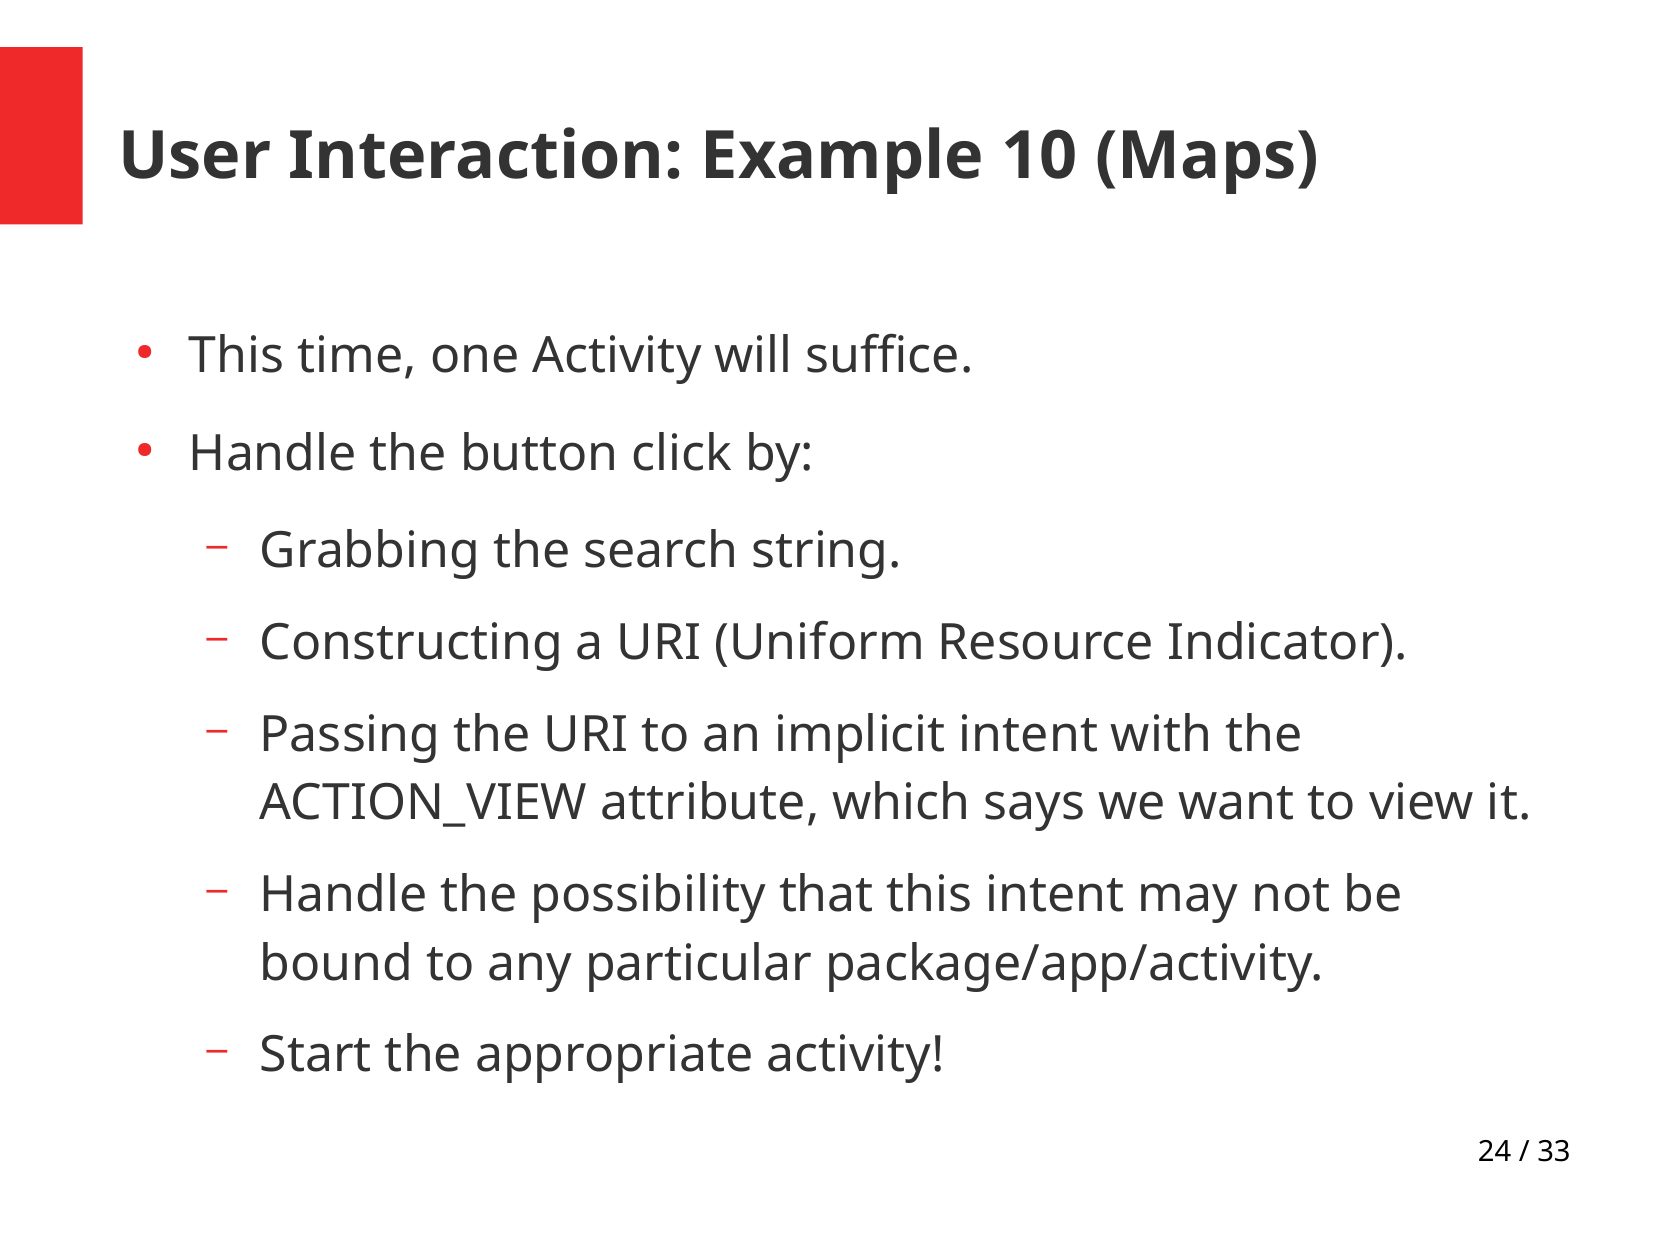

# User Interaction: Example 10 (Maps)
This time, one Activity will suffice.
Handle the button click by:
Grabbing the search string.
Constructing a URI (Uniform Resource Indicator).
Passing the URI to an implicit intent with the ACTION_VIEW attribute, which says we want to view it.
Handle the possibility that this intent may not be bound to any particular package/app/activity.
Start the appropriate activity!
24